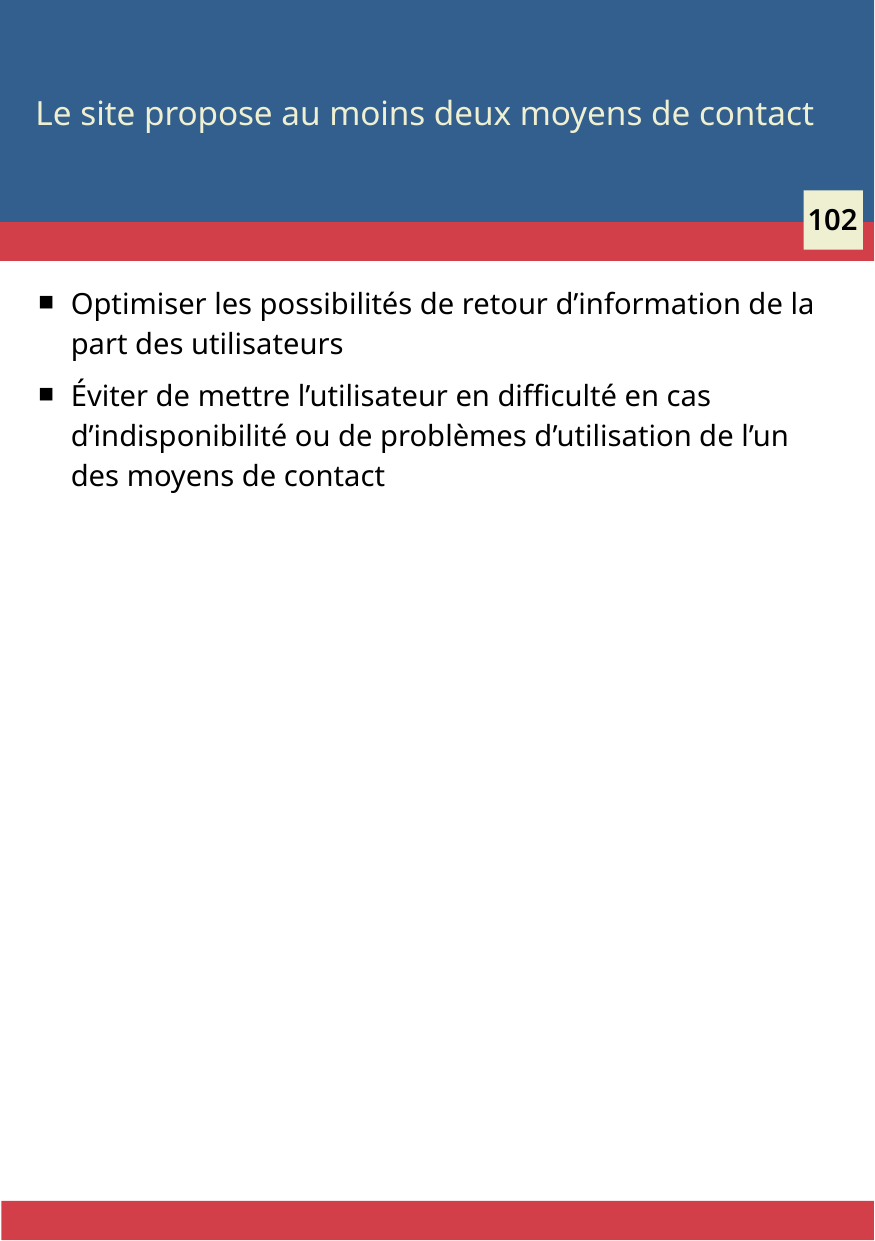

# Le site propose au moins deux moyens de contact
102
Optimiser les possibilités de retour d’information de la part des utilisateurs
Éviter de mettre l’utilisateur en difficulté en cas d’indisponibilité ou de problèmes d’utilisation de l’un des moyens de contact